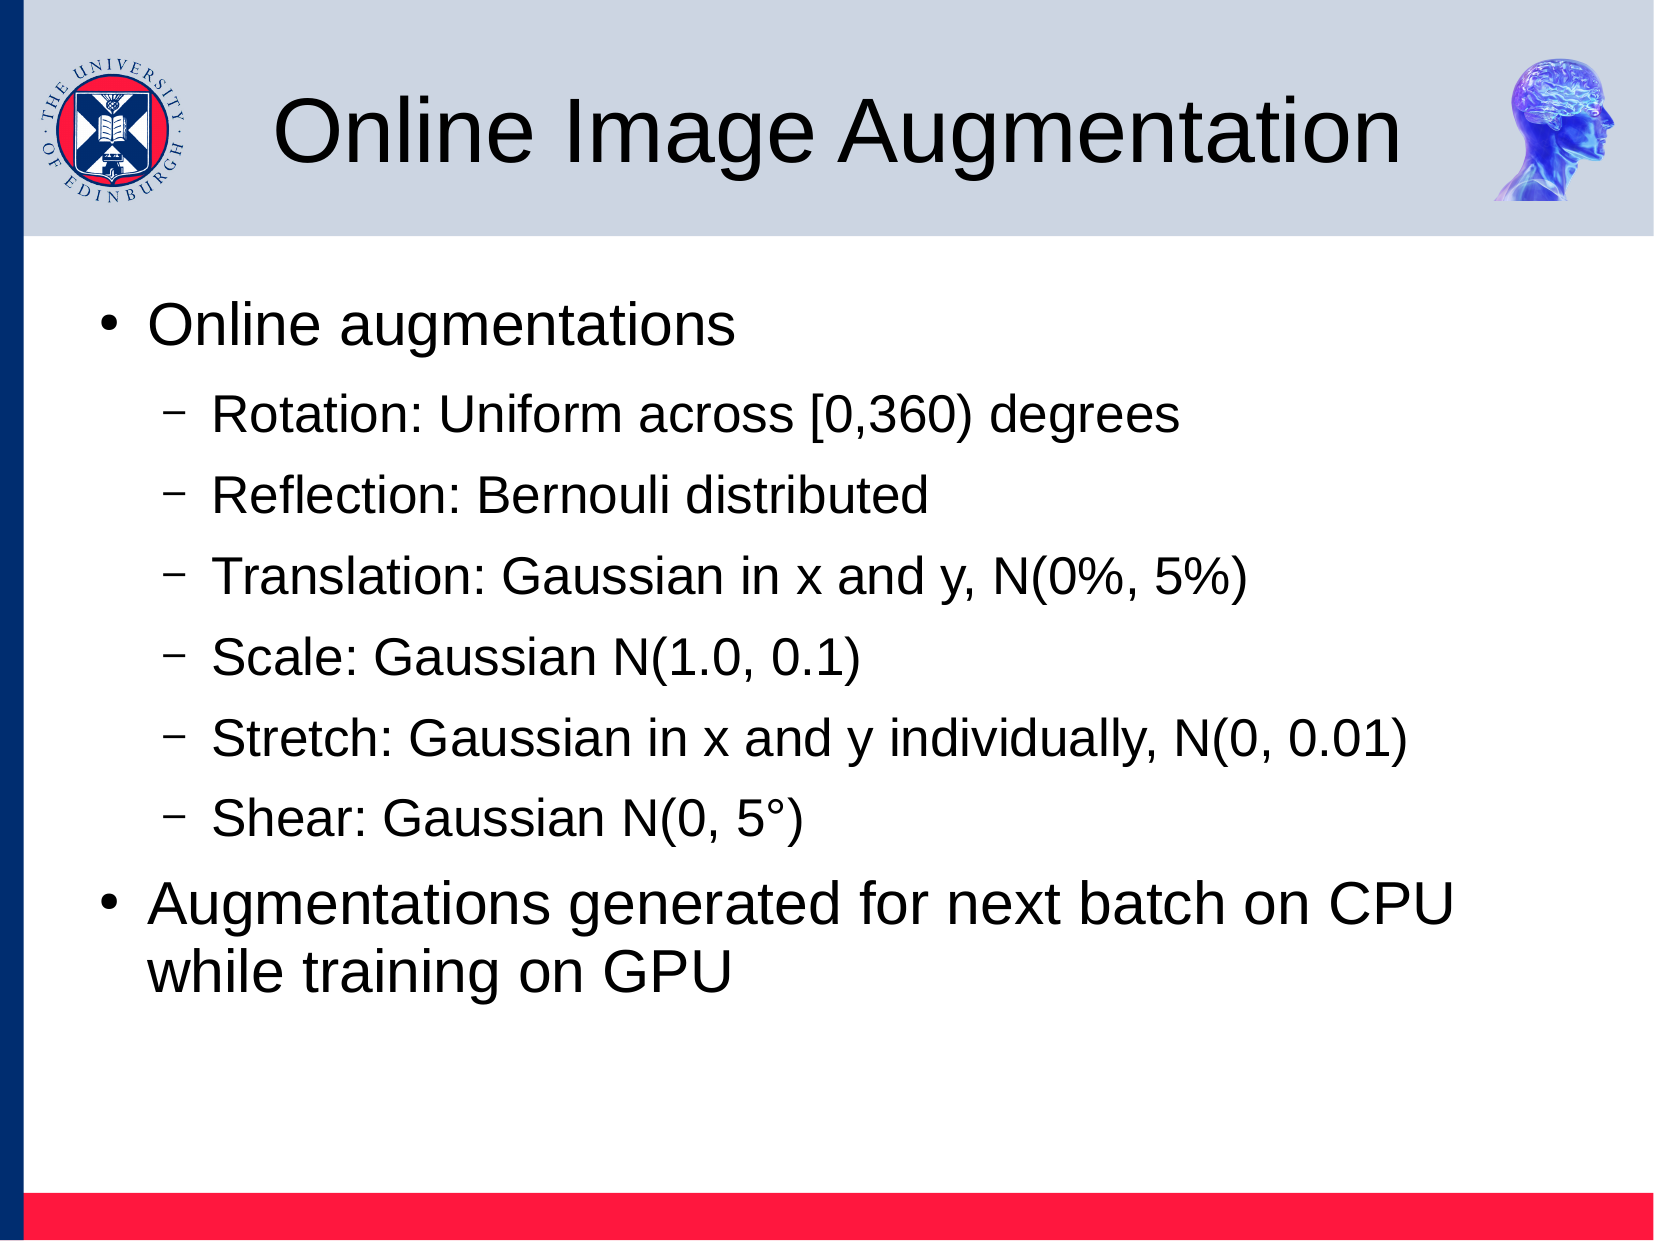

# Online Image Augmentation
Online augmentations
Rotation: Uniform across [0,360) degrees
Reflection: Bernouli distributed
Translation: Gaussian in x and y, N(0%, 5%)
Scale: Gaussian N(1.0, 0.1)
Stretch: Gaussian in x and y individually, N(0, 0.01)
Shear: Gaussian N(0, 5°)
Augmentations generated for next batch on CPU while training on GPU